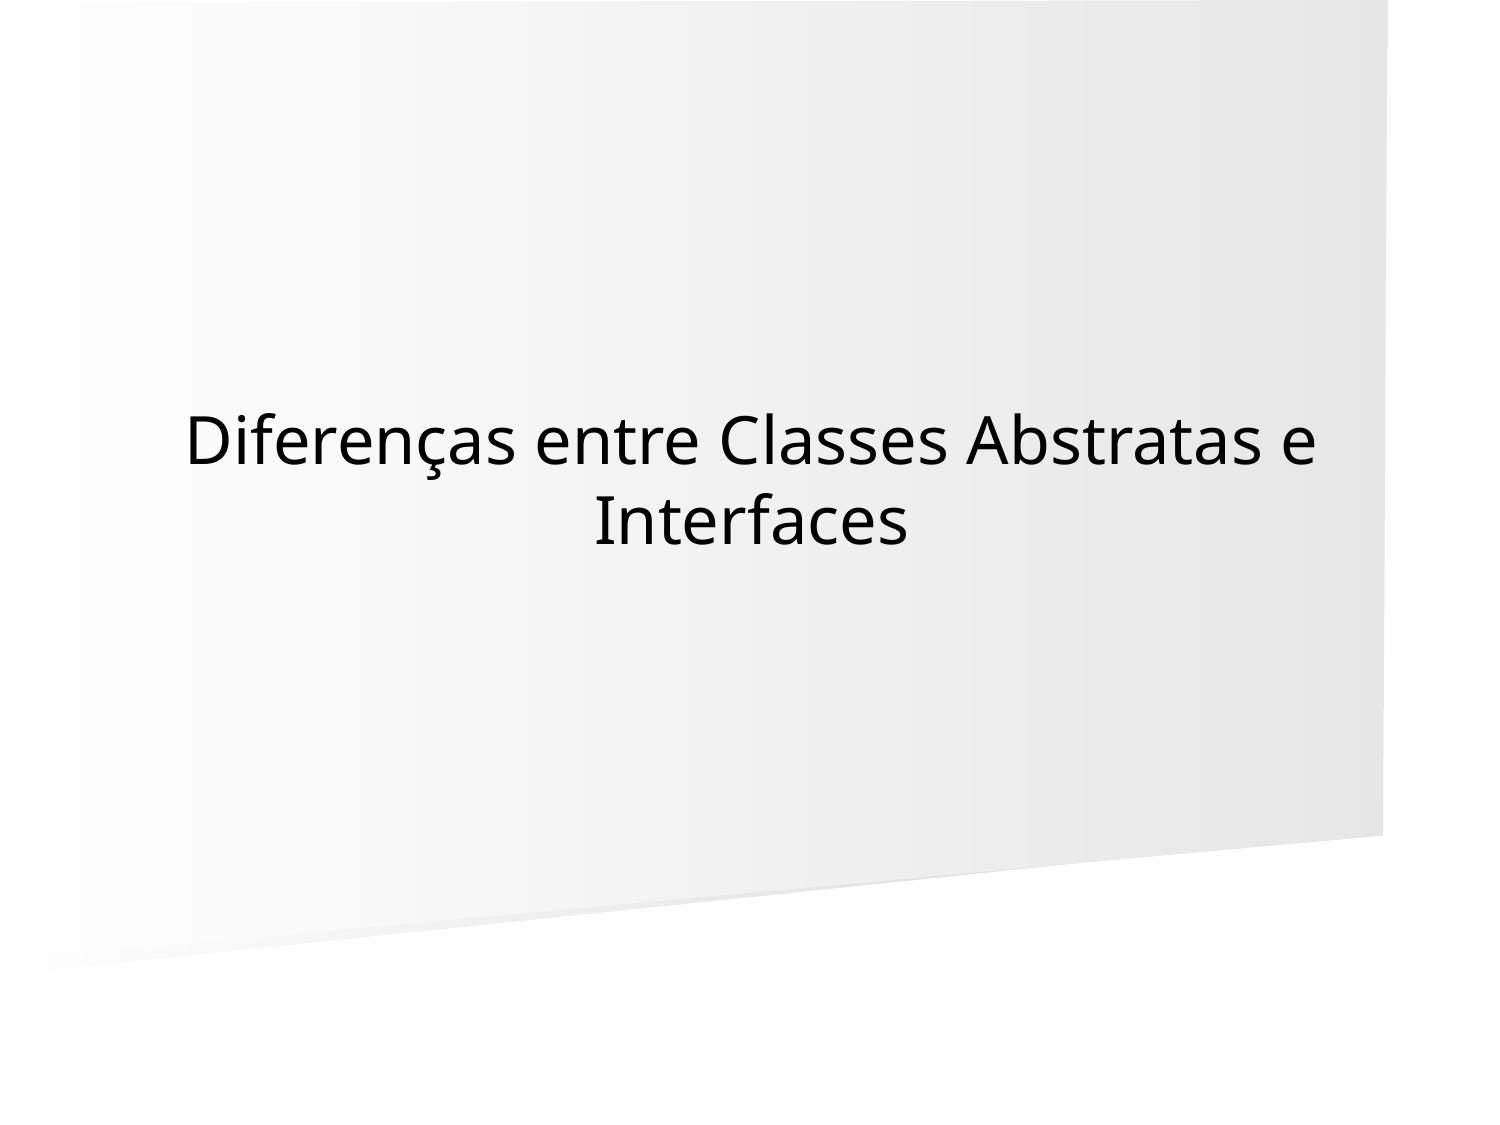

# Diferenças entre Classes Abstratas e Interfaces